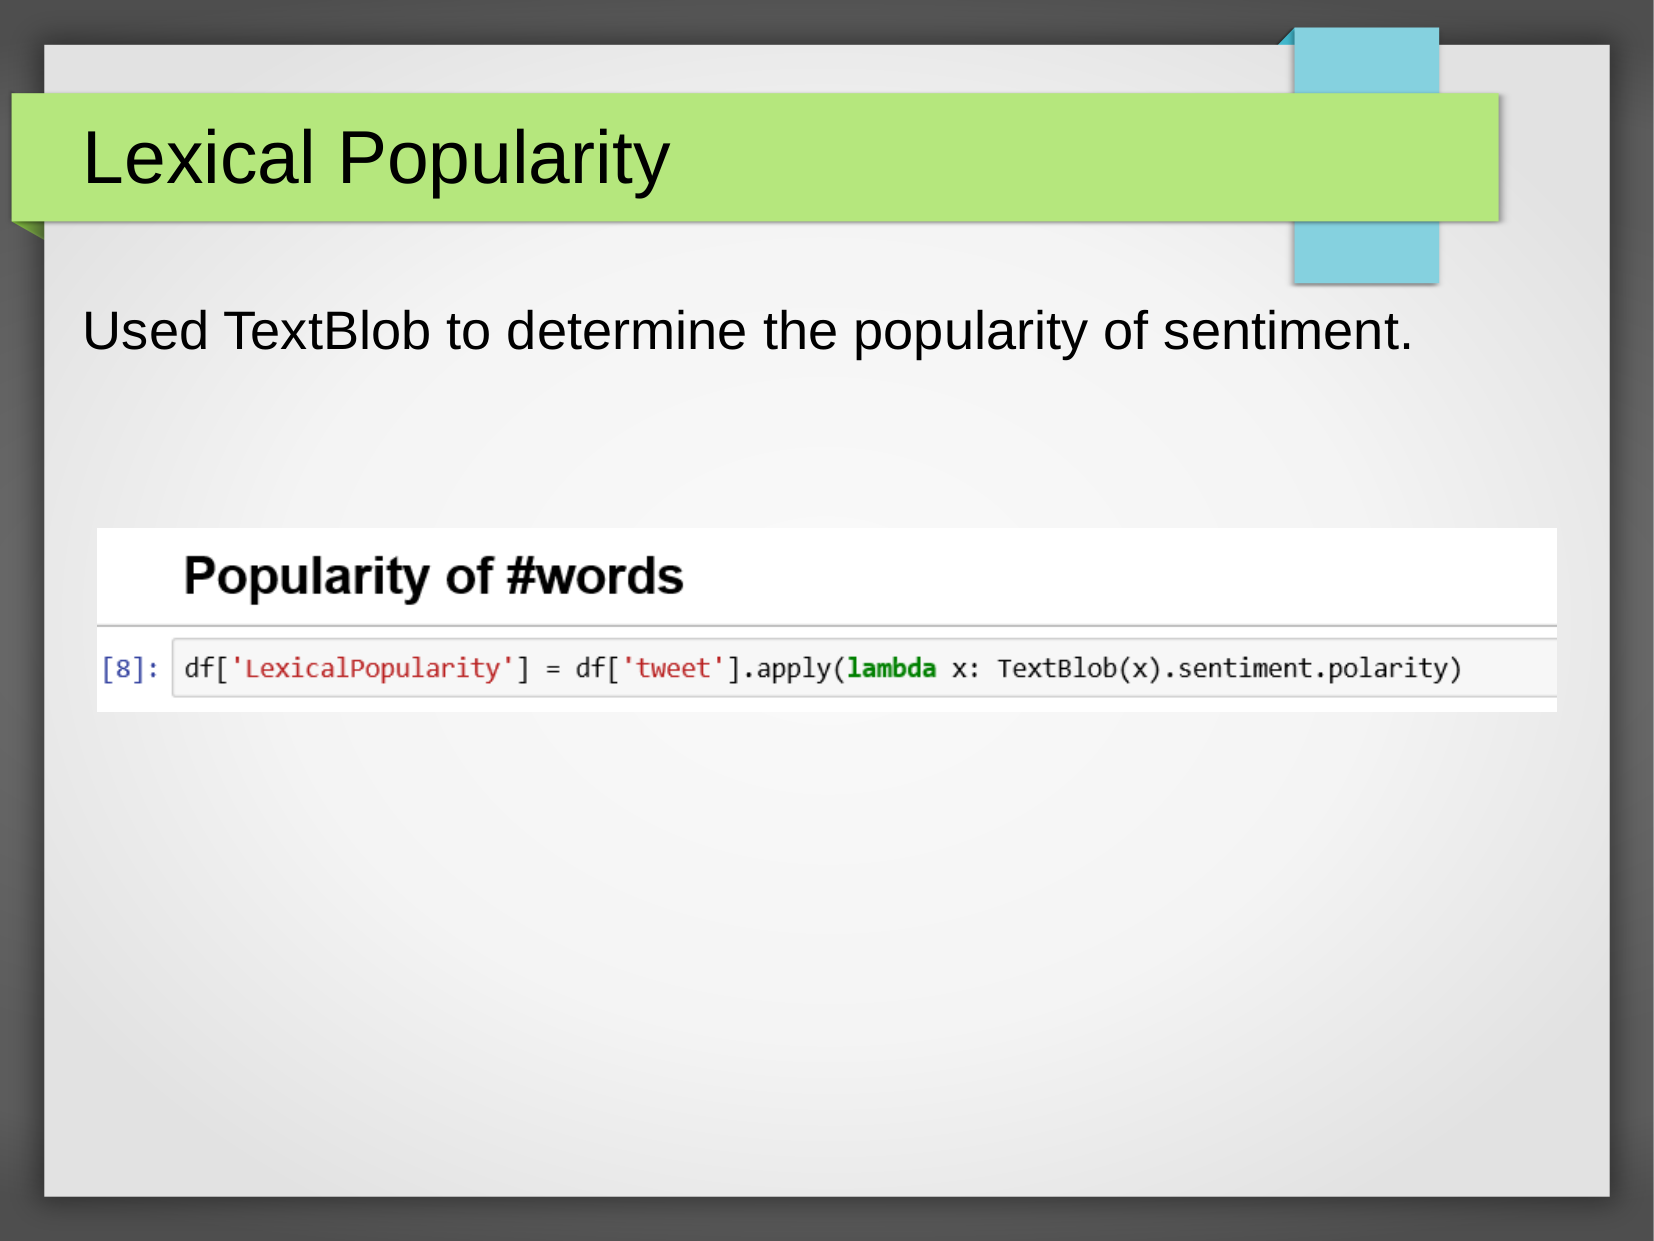

# Lexical Popularity
Used TextBlob to determine the popularity of sentiment.